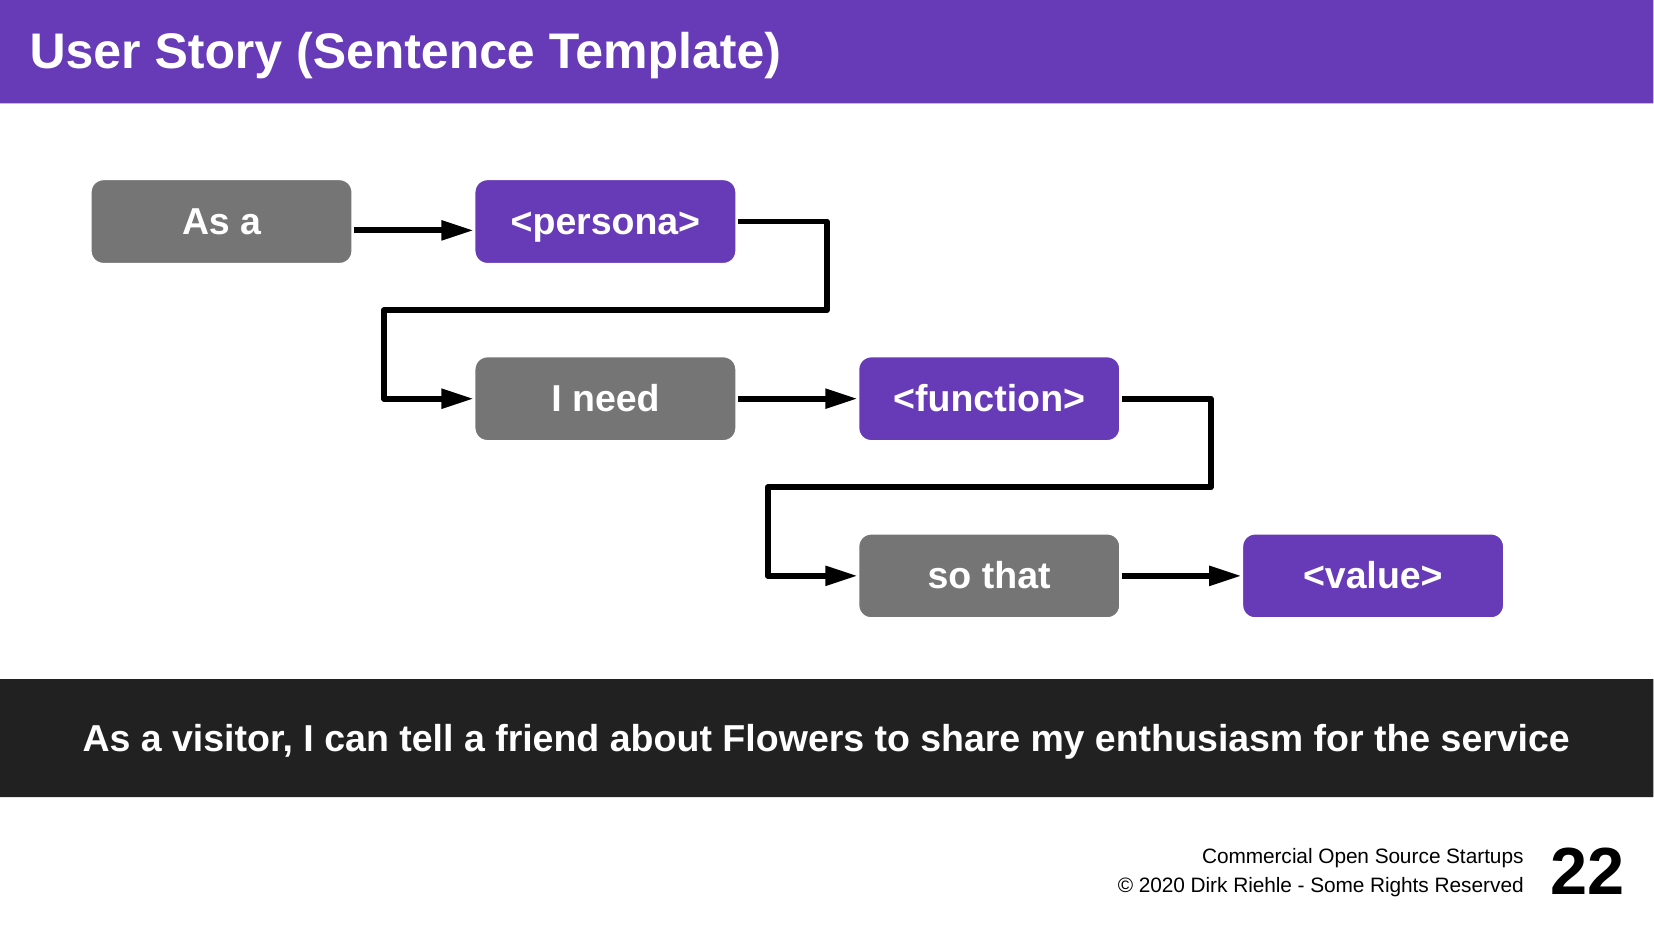

# User Story (Sentence Template)
As a
<persona>
I need
<function>
so that
<value>
As a visitor, I can tell a friend about Flowers to share my enthusiasm for the service
Commercial Open Source Startups
22
© 2020 Dirk Riehle - Some Rights Reserved